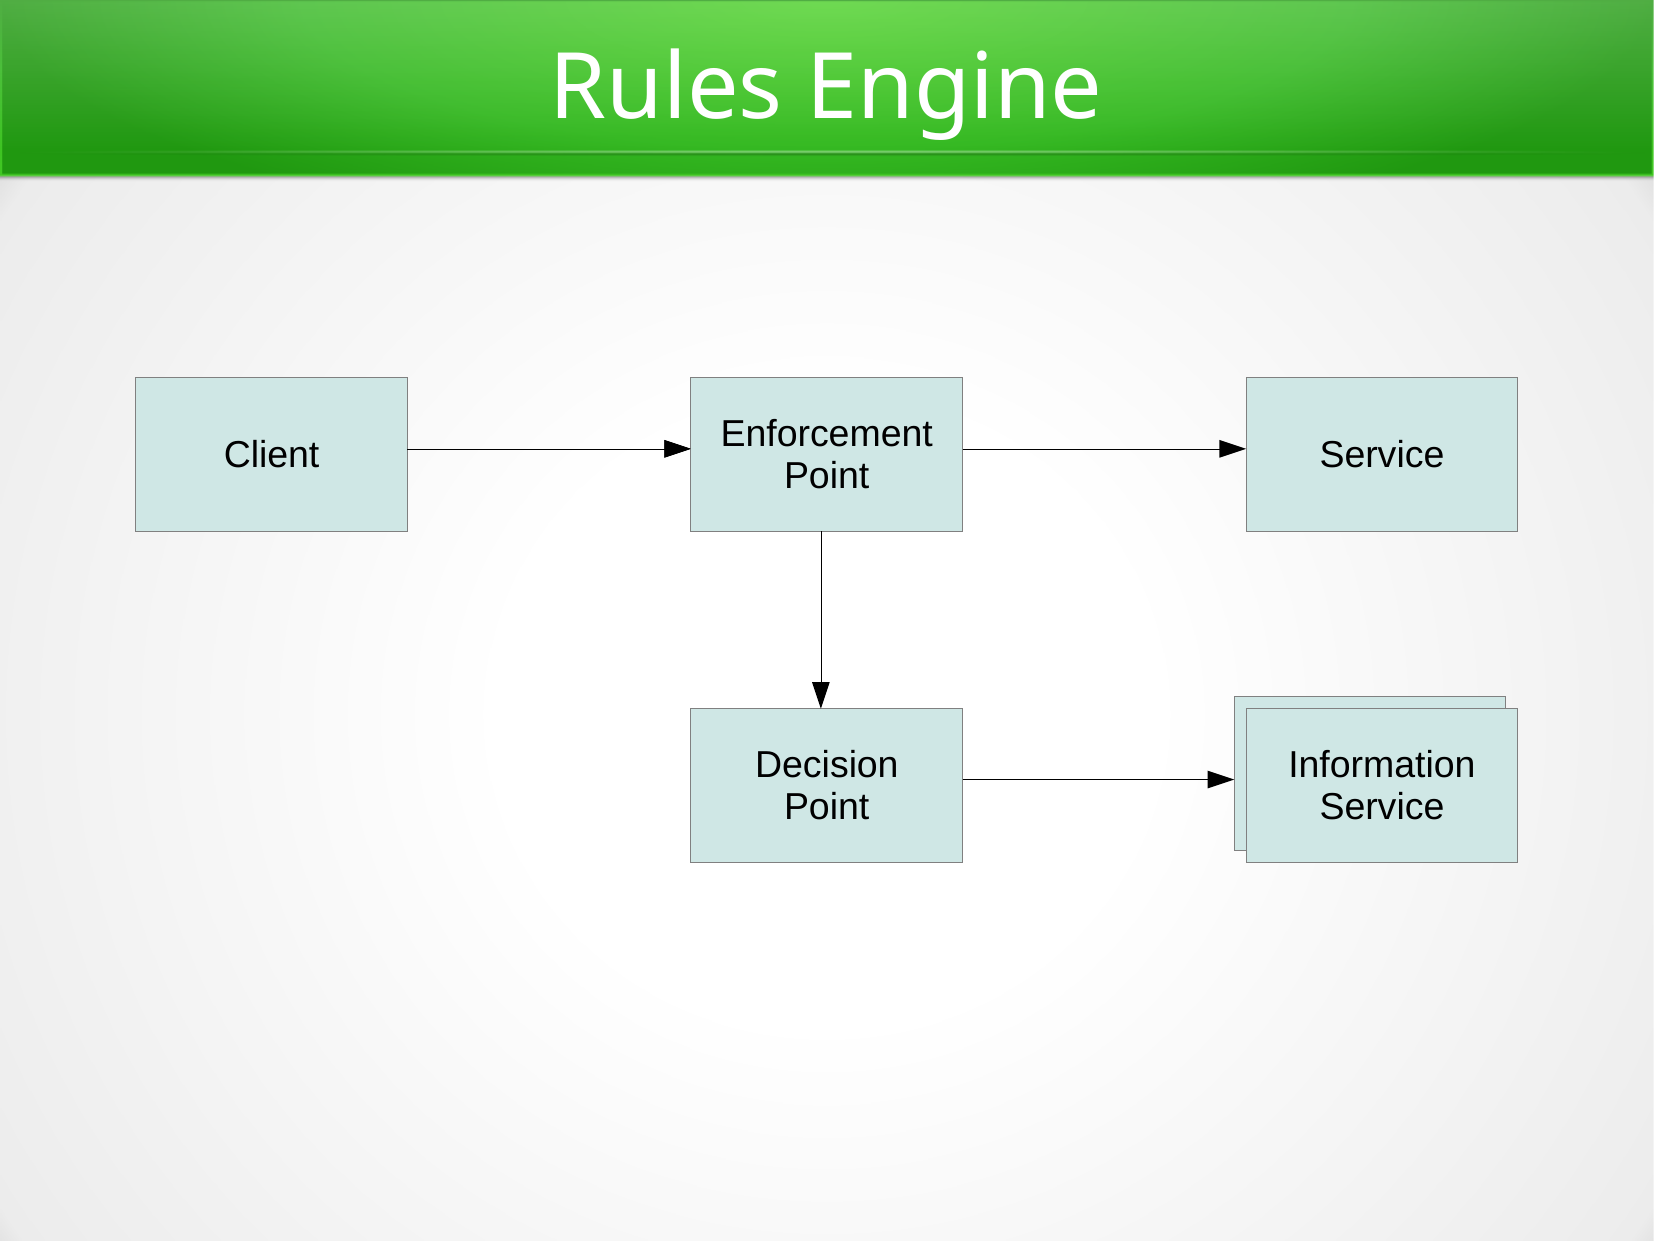

# Rules Engine
Client
Enforcement
Point
Service
External
Service
Decision
Point
Information
Service